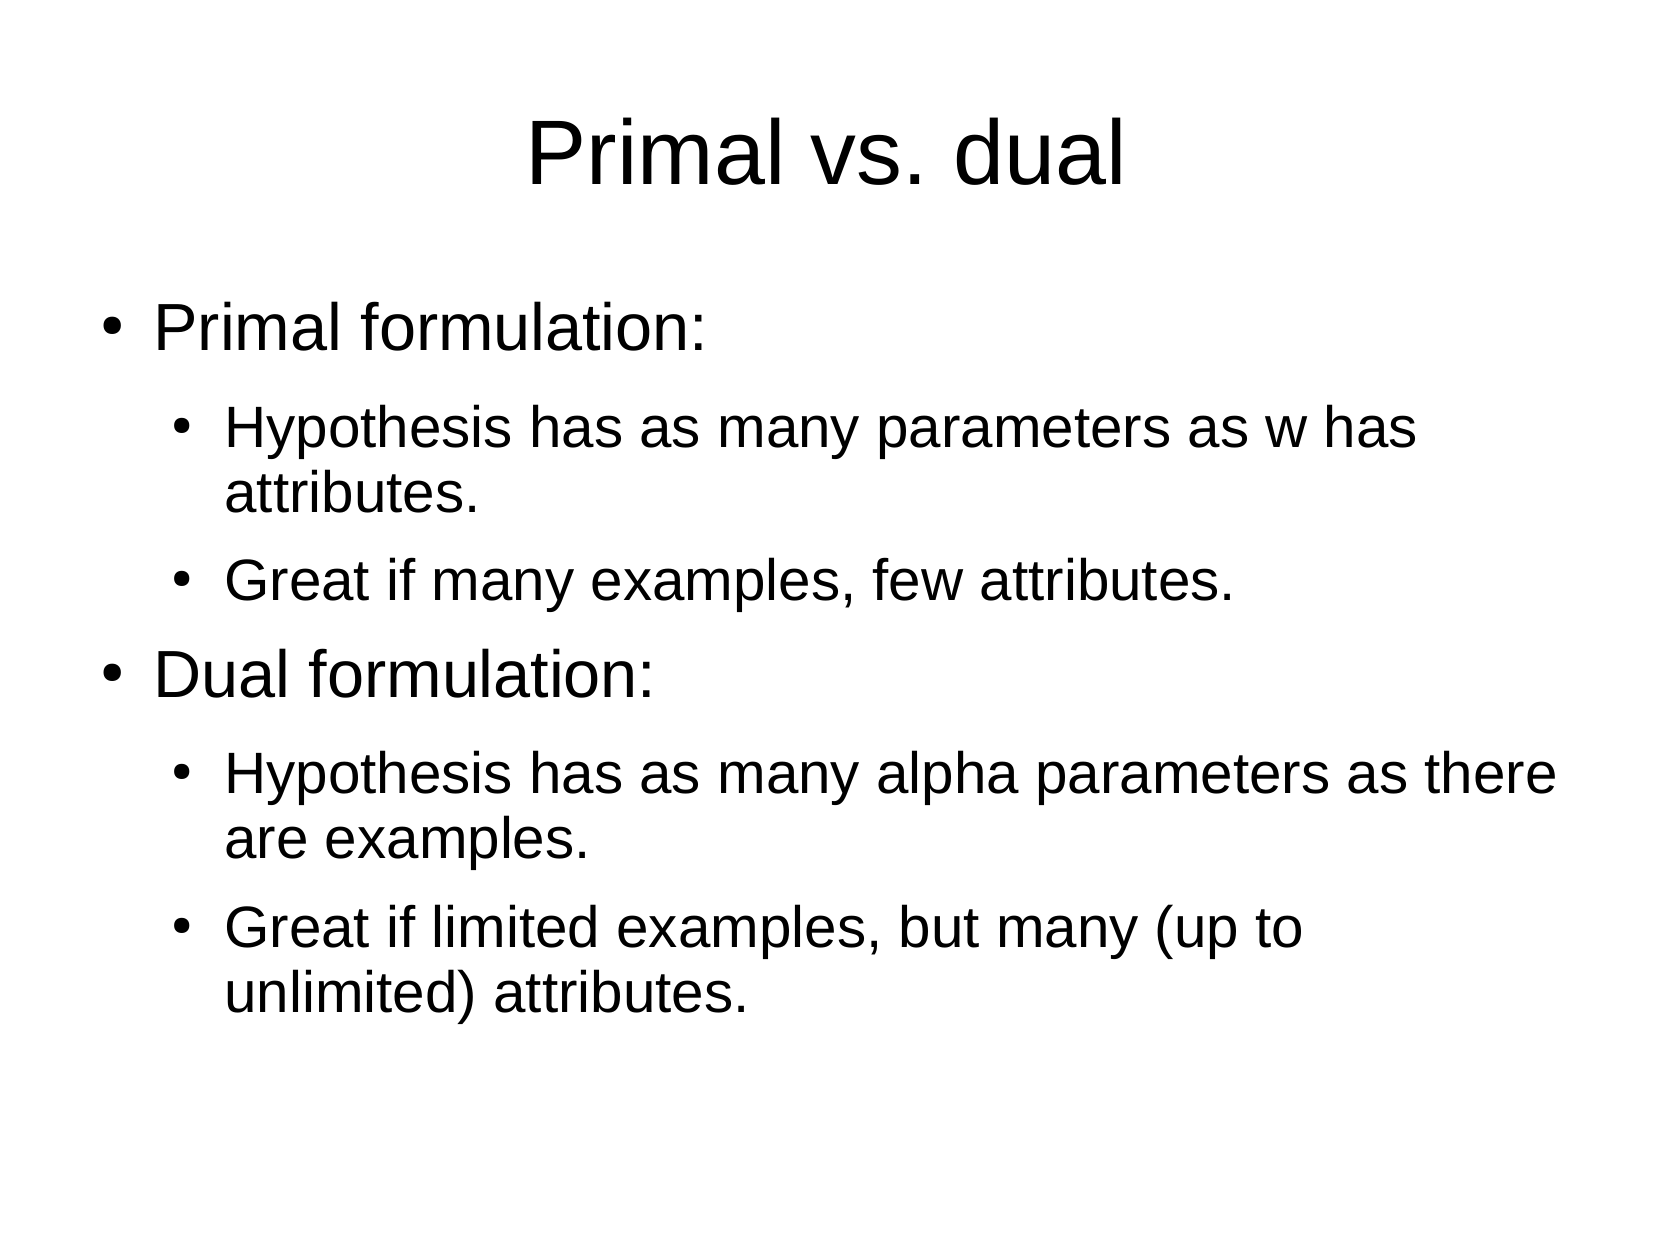

# Primal vs. dual
Primal formulation:
Hypothesis has as many parameters as w has attributes.
Great if many examples, few attributes.
Dual formulation:
Hypothesis has as many alpha parameters as there are examples.
Great if limited examples, but many (up to unlimited) attributes.